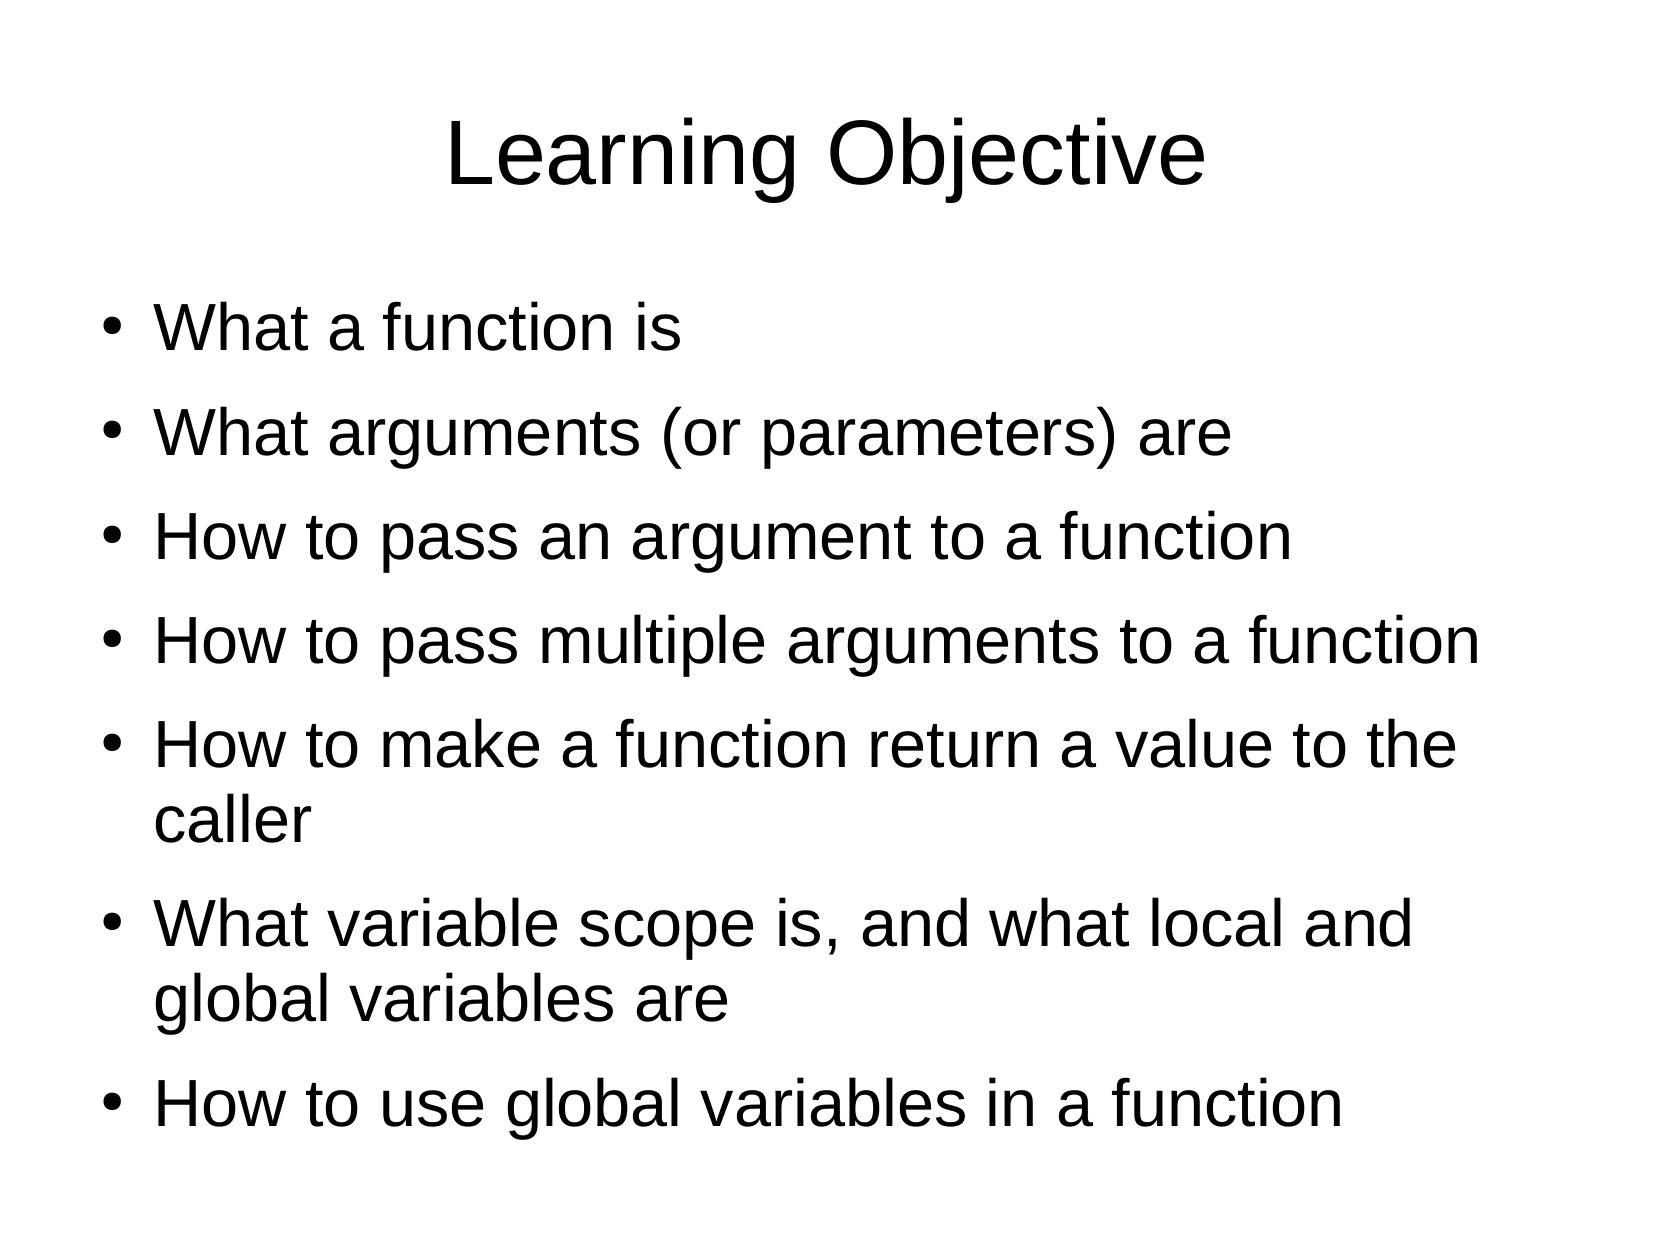

# Learning Objective
What a function is
What arguments (or parameters) are
How to pass an argument to a function
How to pass multiple arguments to a function
How to make a function return a value to the caller
What variable scope is, and what local and global variables are
How to use global variables in a function